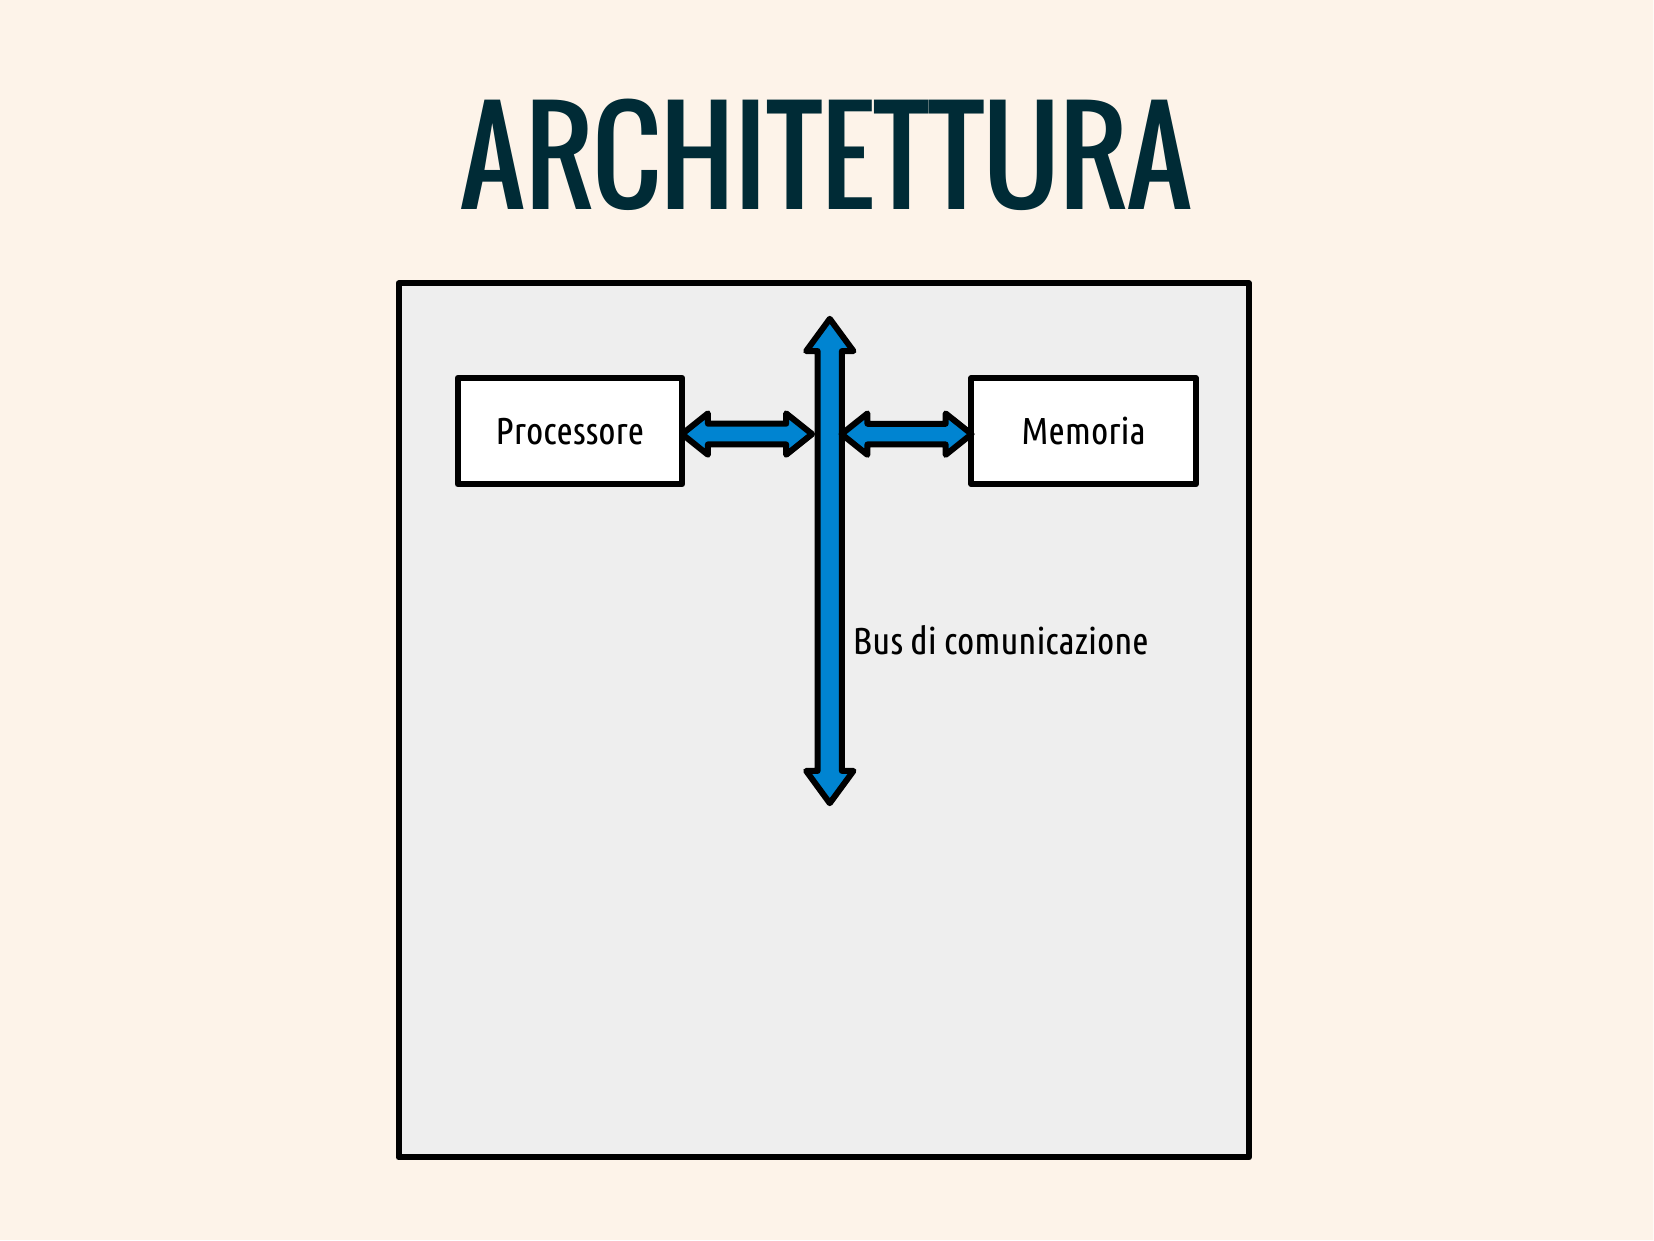

# Architettura
Processore
Memoria
Bus di comunicazione